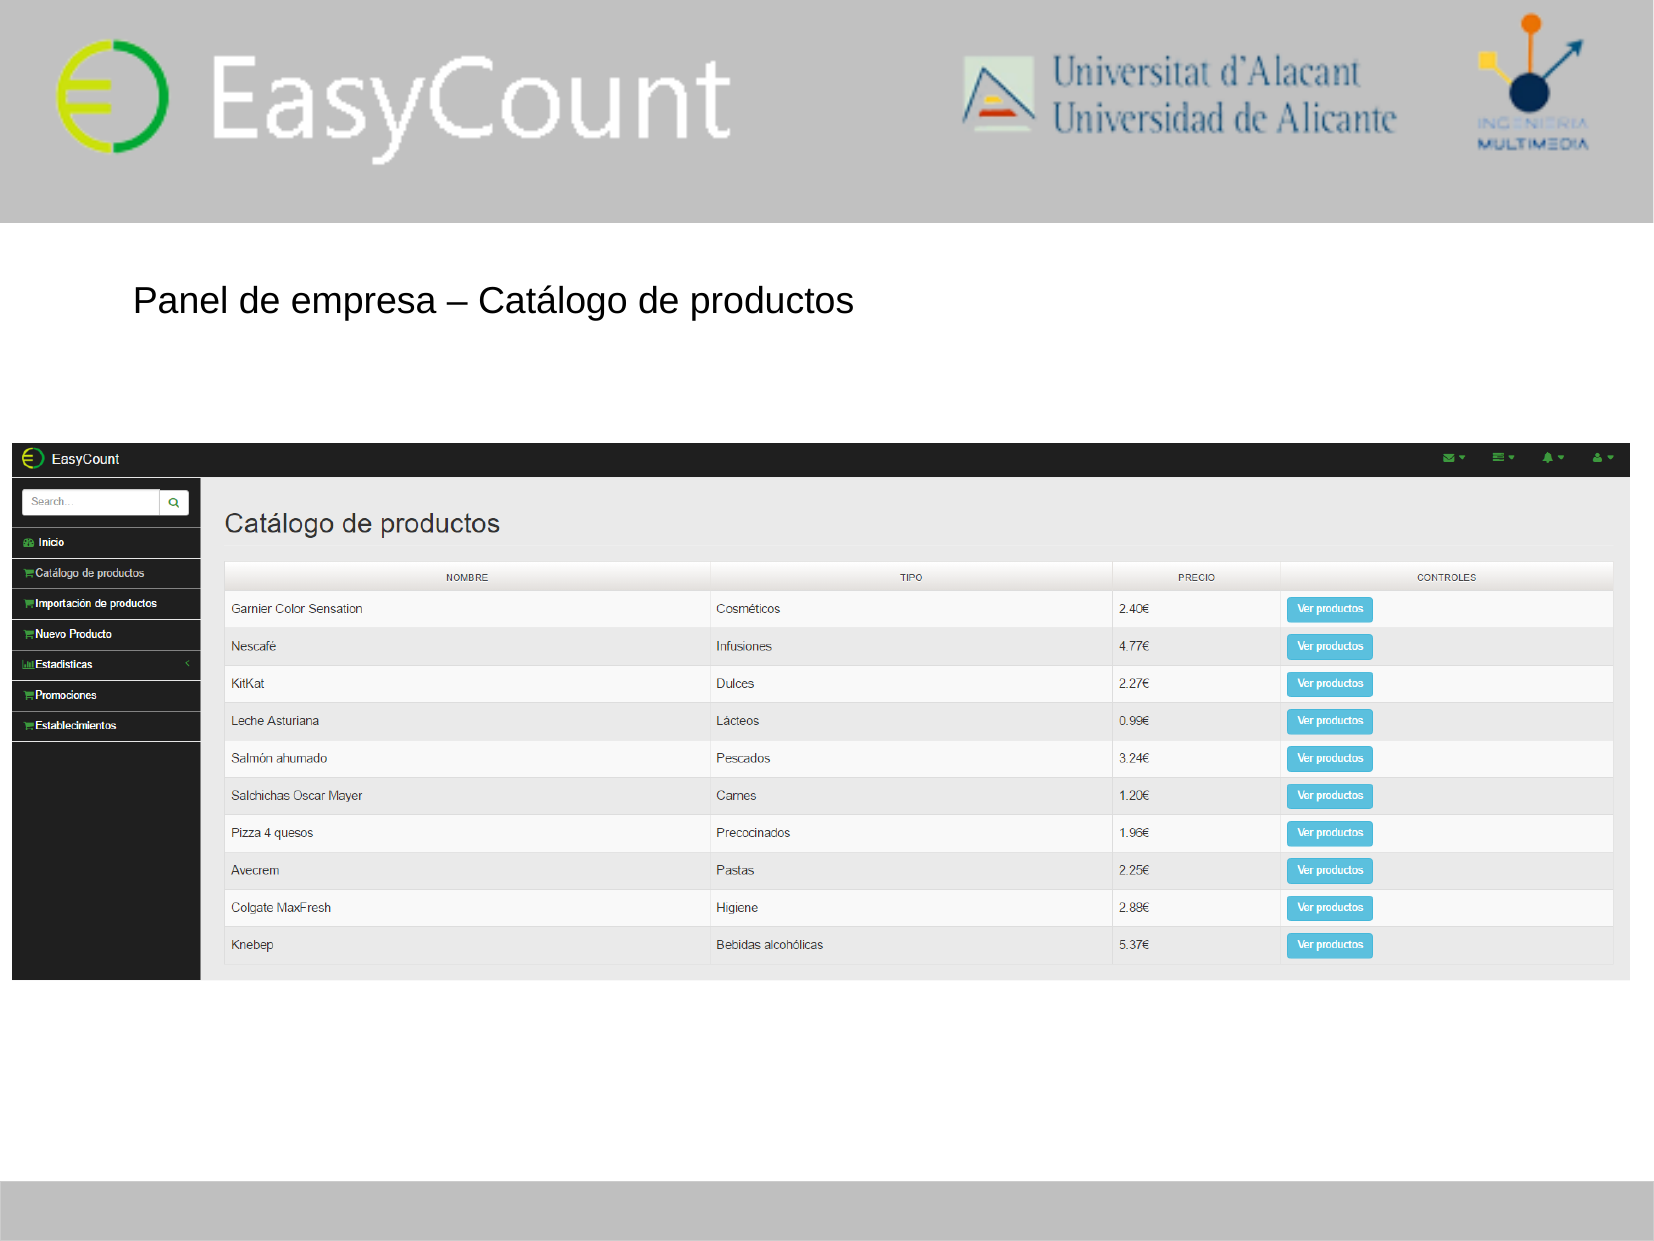

Panel de empresa – Catálogo de productos